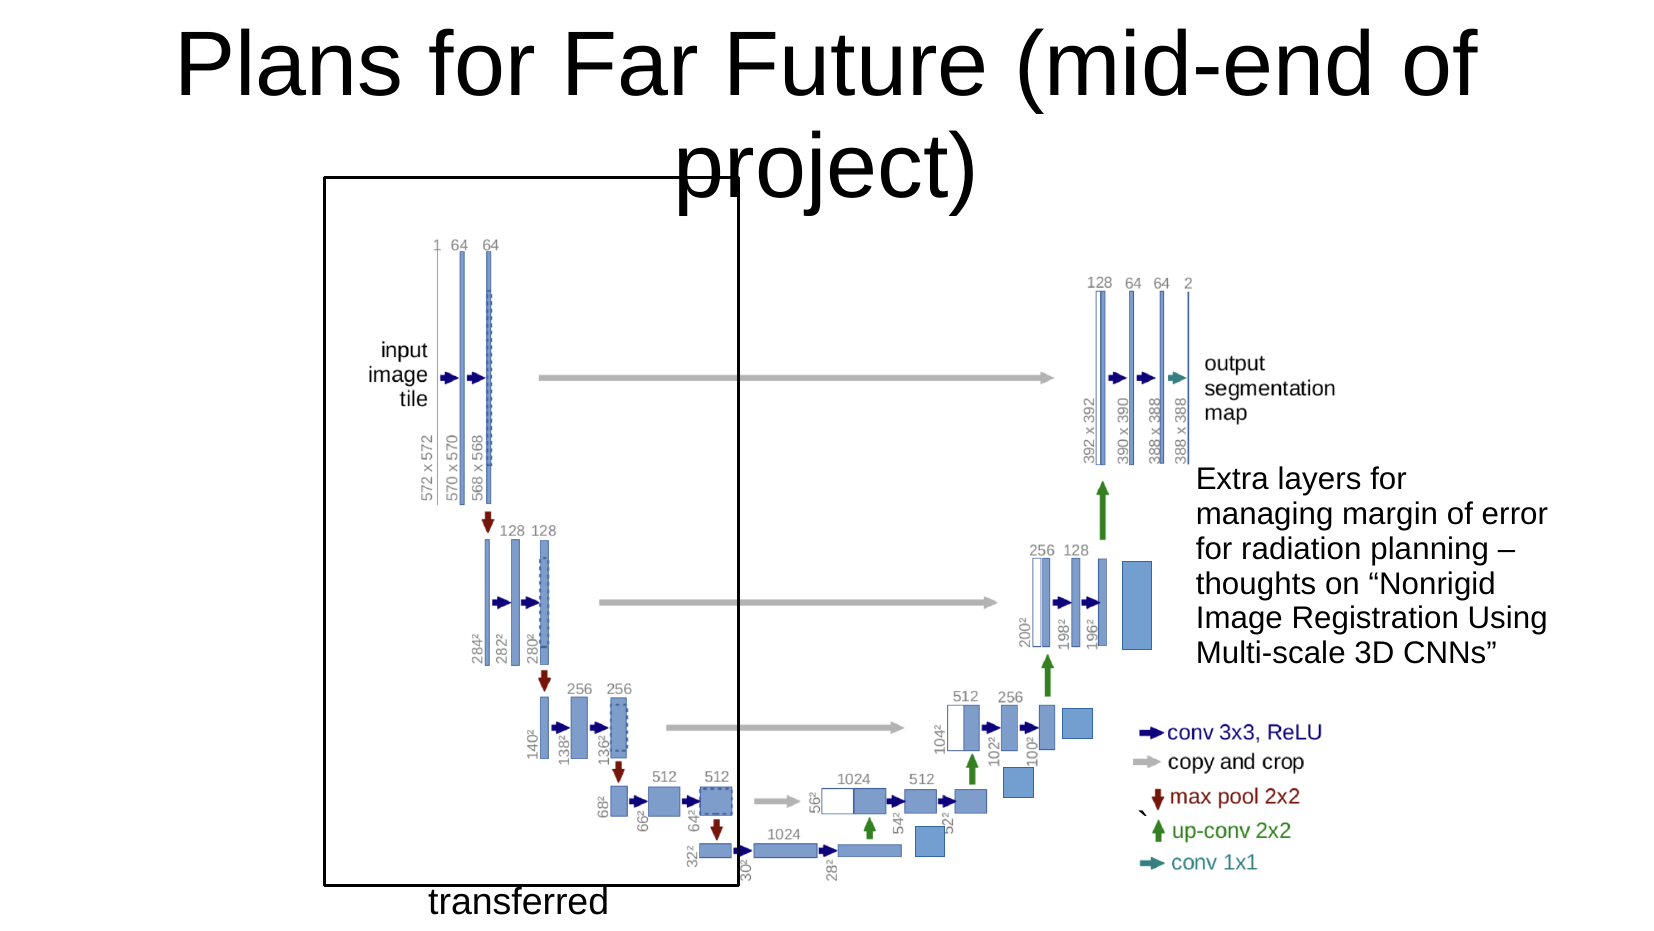

# Plans for Far Future (mid-end of project)
Extra layers for managing margin of error for radiation planning – thoughts on “Nonrigid Image Registration Using Multi-scale 3D CNNs”
`
transferred